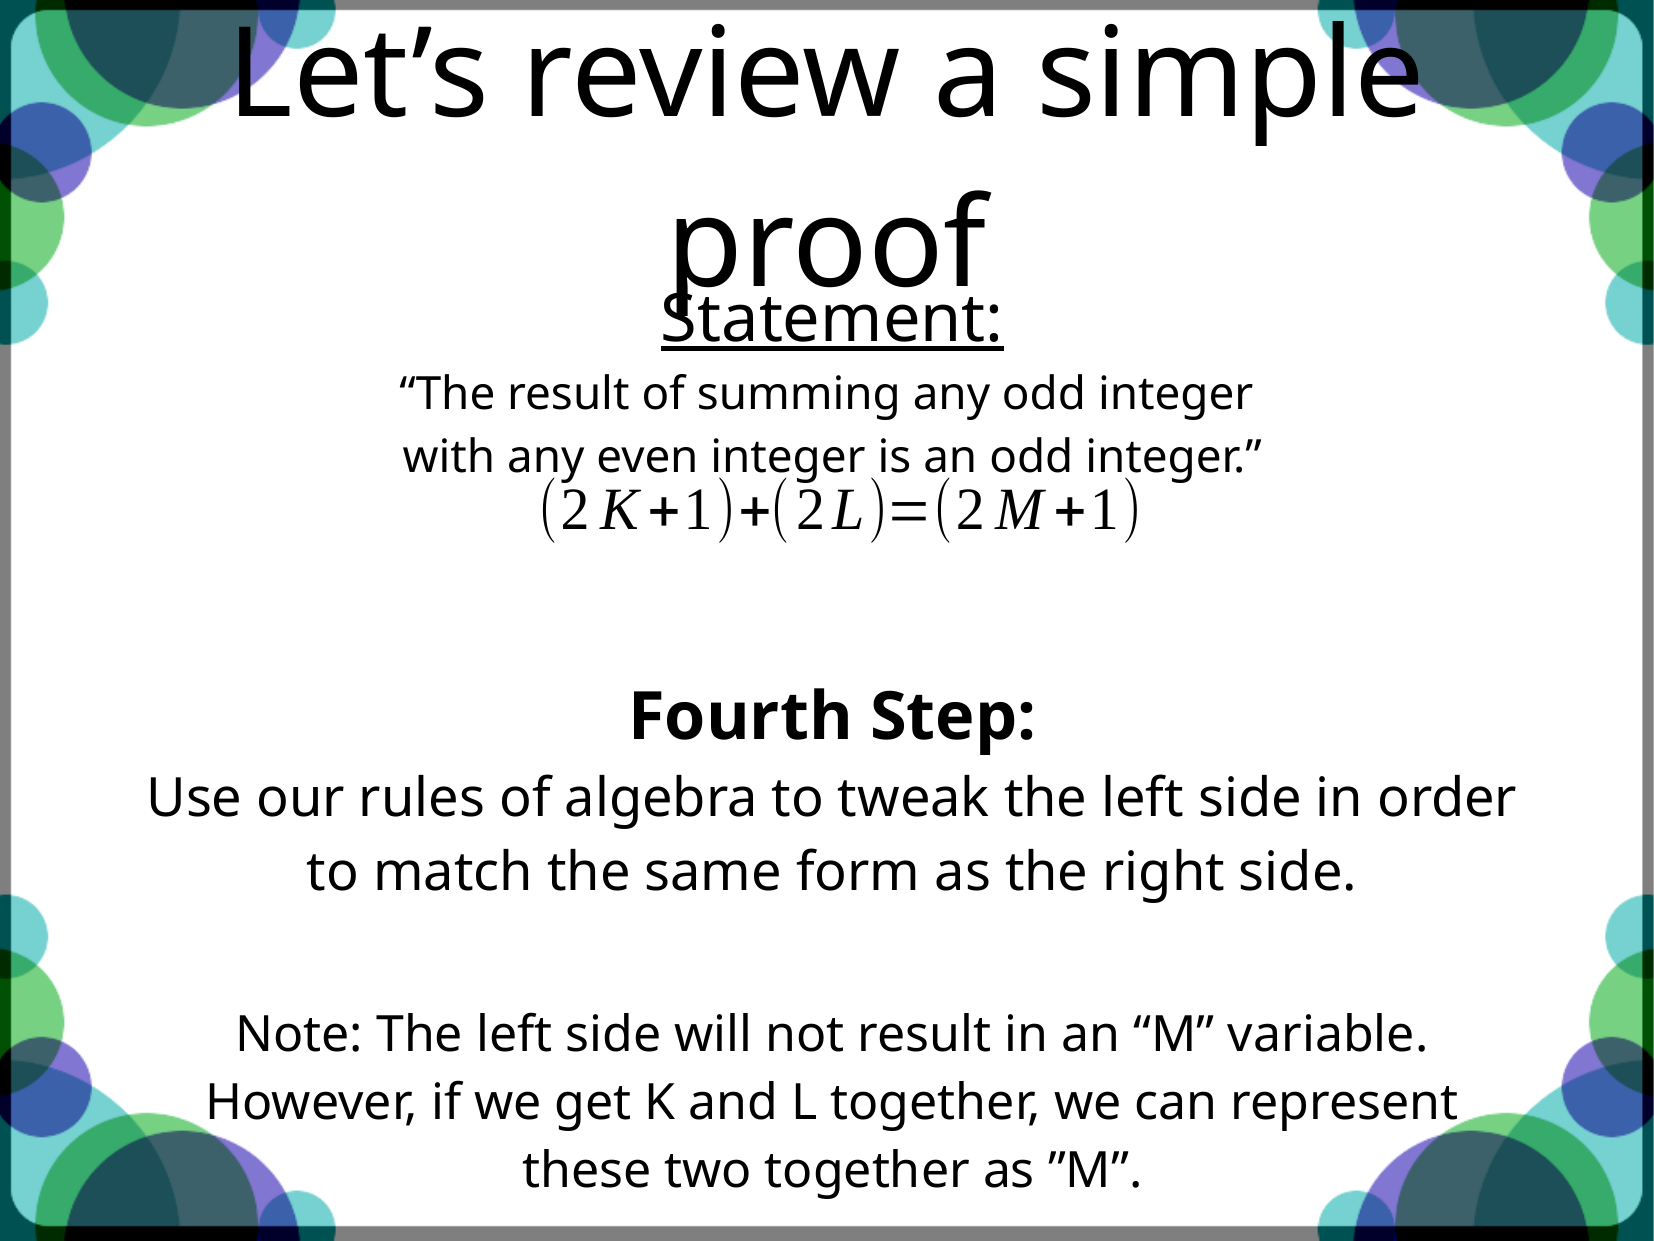

# Let’s review a simple proof
Statement:
“The result of summing any odd integer
with any even integer is an odd integer.”
Fourth Step:
Use our rules of algebra to tweak the left side in order to match the same form as the right side.
Note: The left side will not result in an “M” variable. However, if we get K and L together, we can represent these two together as ”M”.